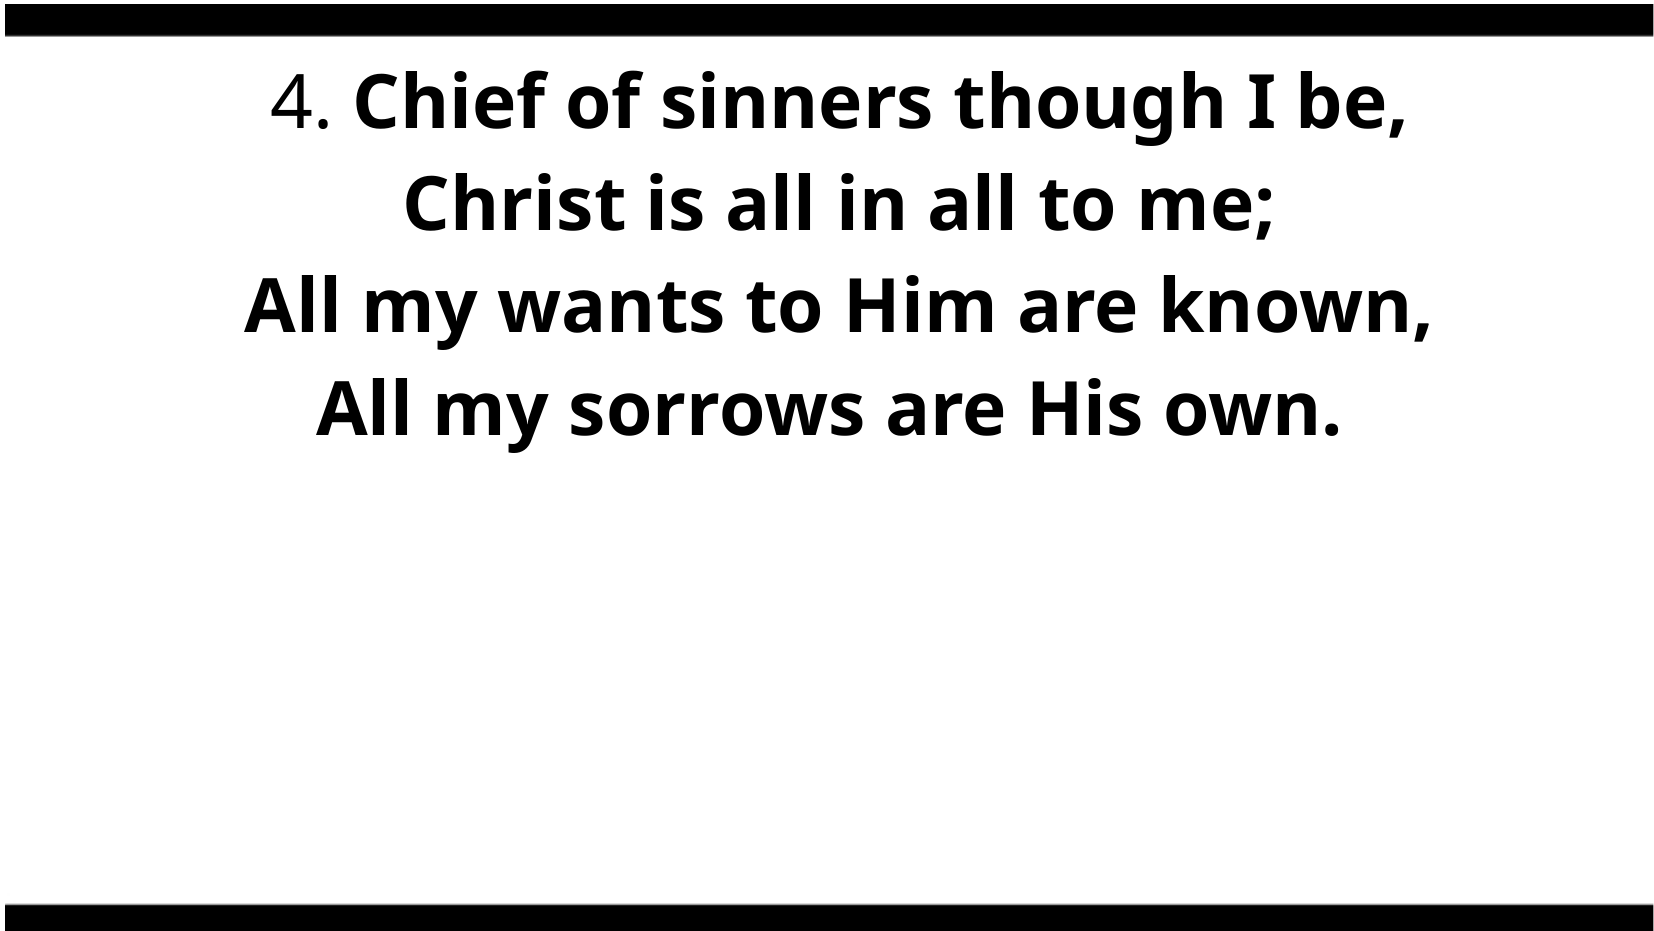

4. Chief of sinners though I be,
Christ is all in all to me;
All my wants to Him are known,
All my sorrows are His own.